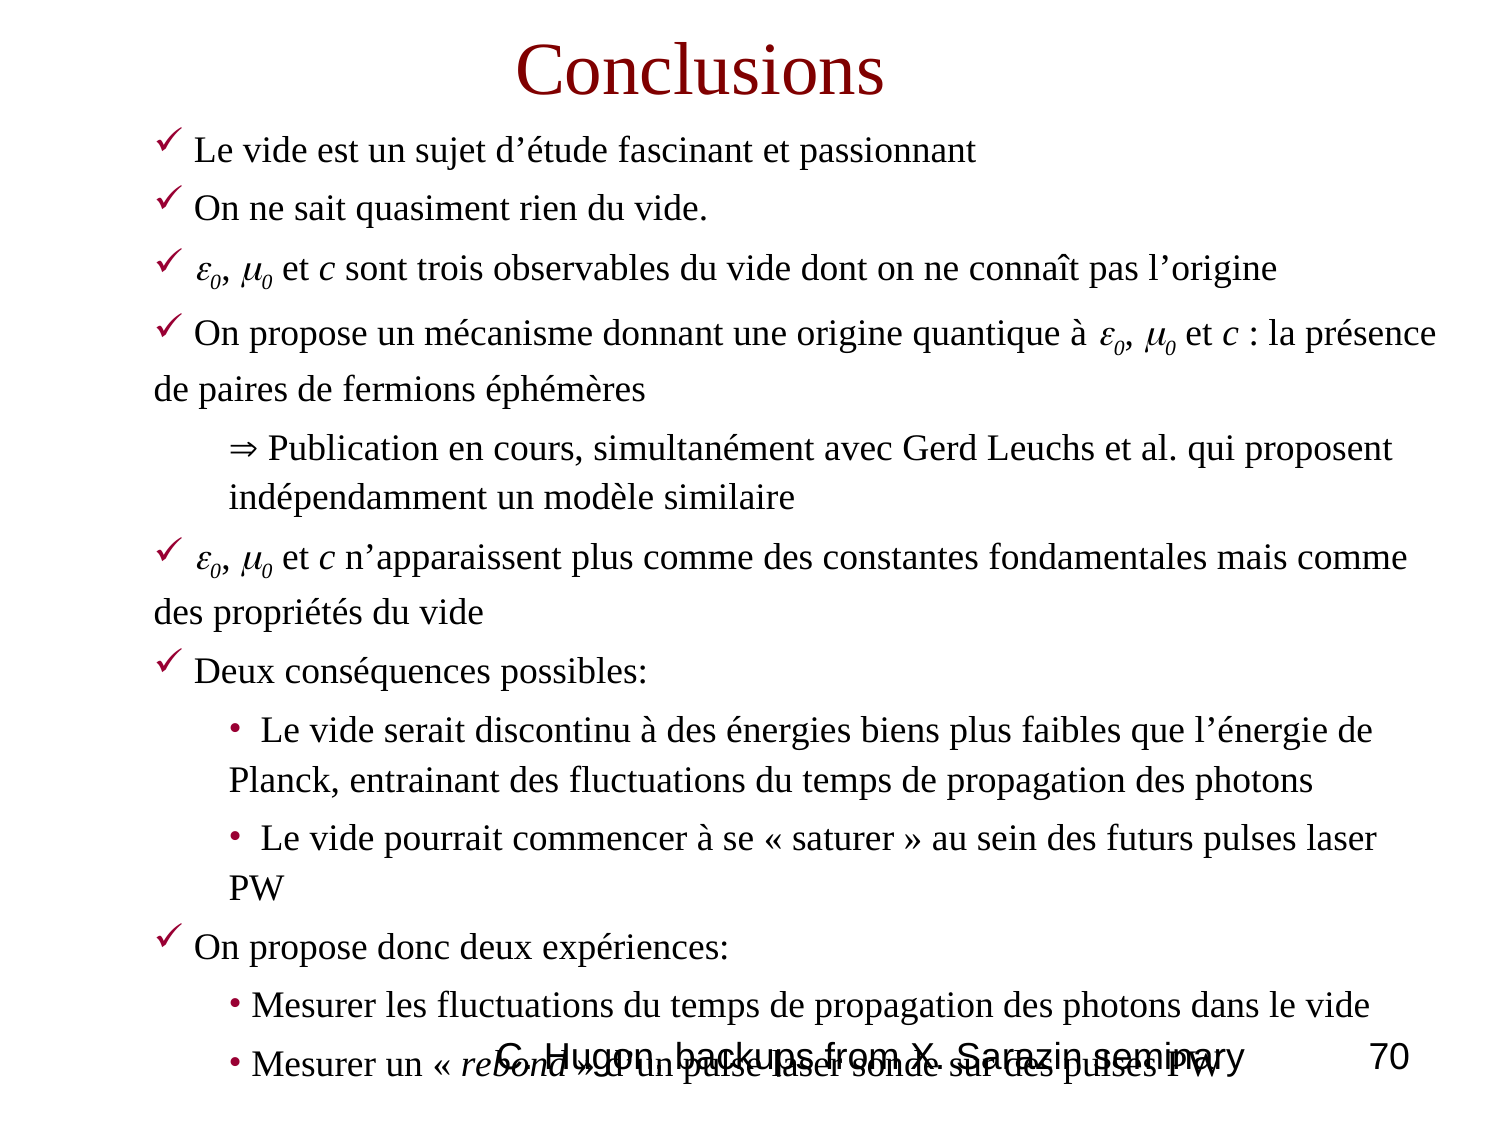

Conclusions
 Le vide est un sujet d’étude fascinant et passionnant
 On ne sait quasiment rien du vide.
 0, 0 et c sont trois observables du vide dont on ne connaît pas l’origine
 On propose un mécanisme donnant une origine quantique à 0, 0 et c : la présence de paires de fermions éphémères
 Publication en cours, simultanément avec Gerd Leuchs et al. qui proposent indépendamment un modèle similaire
 0, 0 et c n’apparaissent plus comme des constantes fondamentales mais comme des propriétés du vide
 Deux conséquences possibles:
 Le vide serait discontinu à des énergies biens plus faibles que l’énergie de Planck, entrainant des fluctuations du temps de propagation des photons
 Le vide pourrait commencer à se « saturer » au sein des futurs pulses laser PW
 On propose donc deux expériences:
 Mesurer les fluctuations du temps de propagation des photons dans le vide
 Mesurer un « rebond » d’un pulse laser sonde sur des pulses PW
C. Hugon, backups from X. Sarazin seminary
70